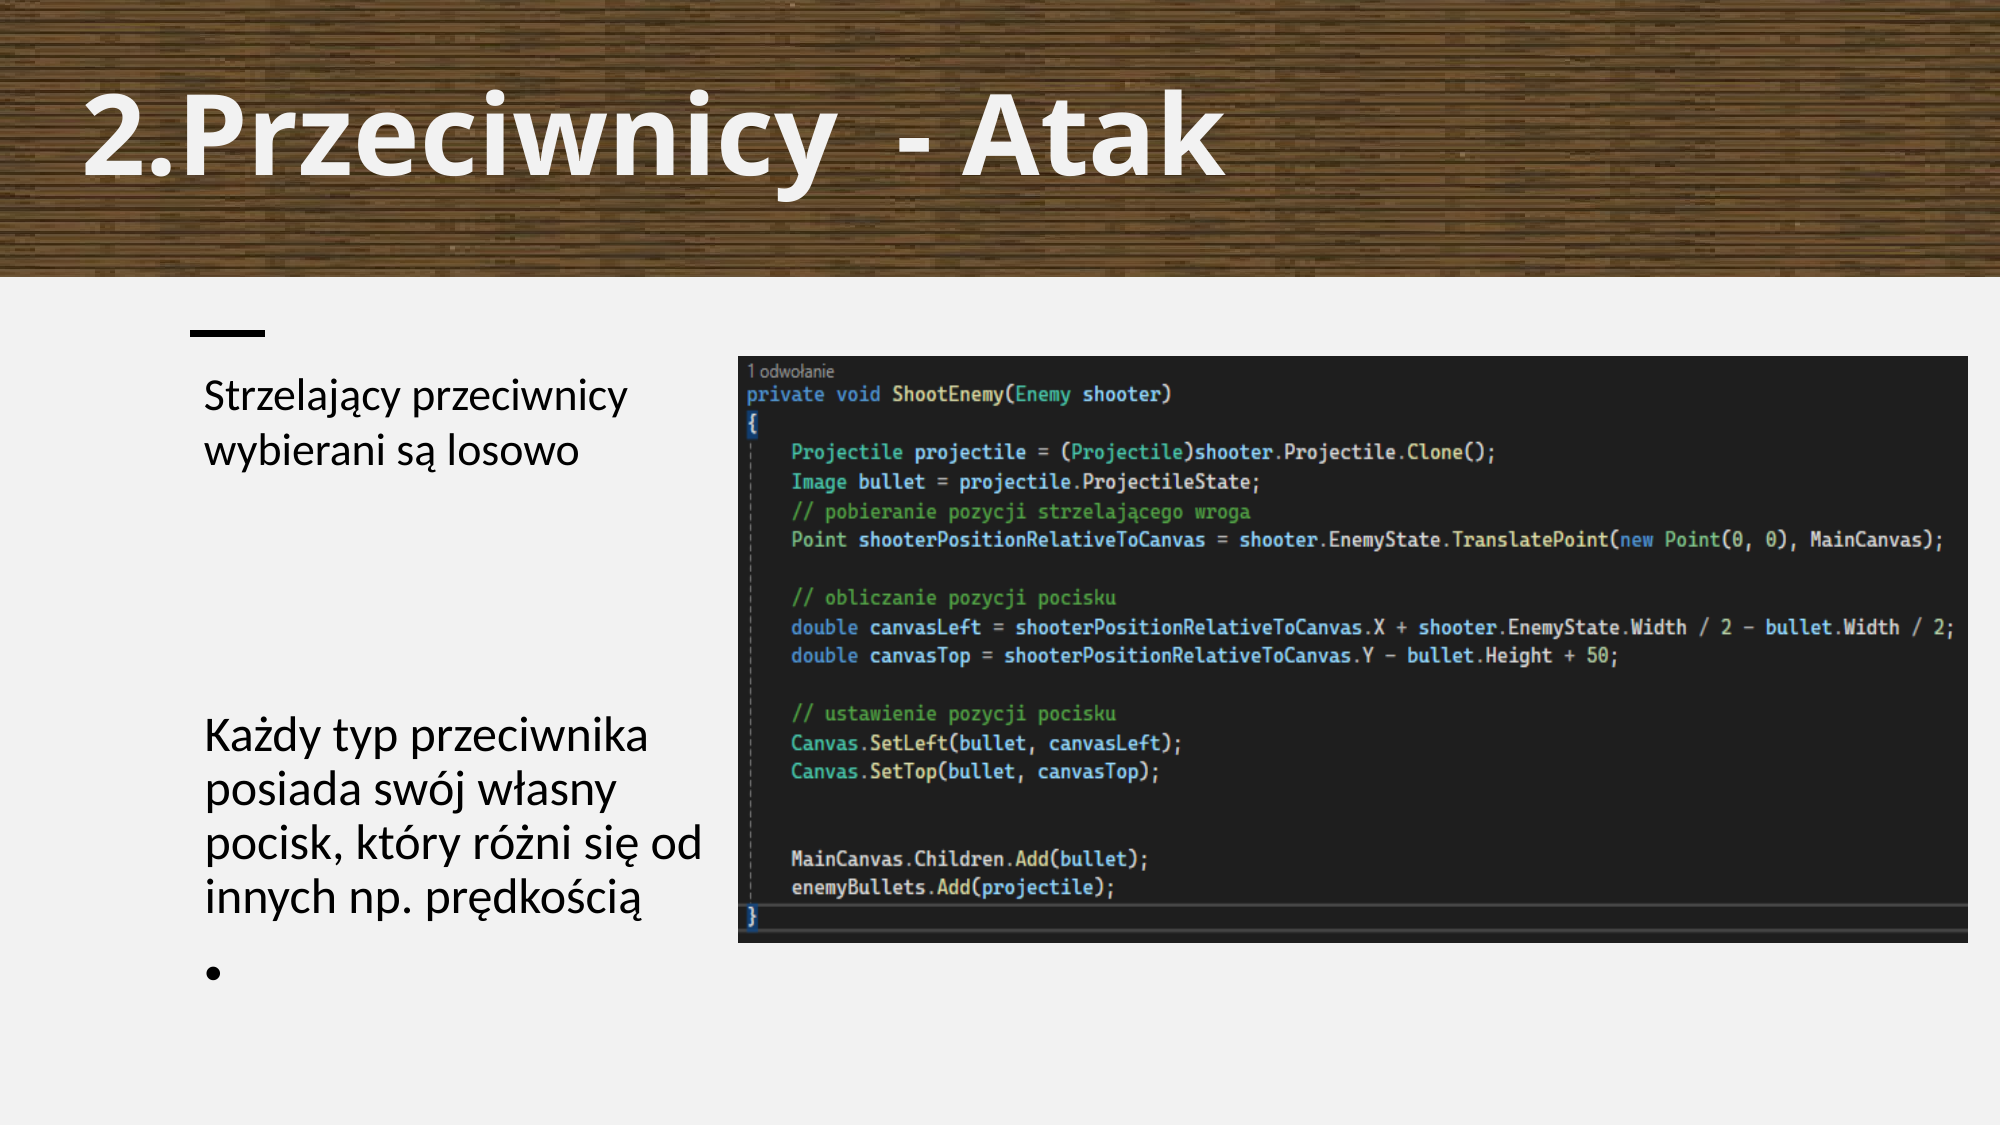

2.Przeciwnicy - Atak
Strzelający przeciwnicy wybierani są losowo
# Każdy typ przeciwnika posiada swój własny pocisk, który różni się od innych np. prędkością